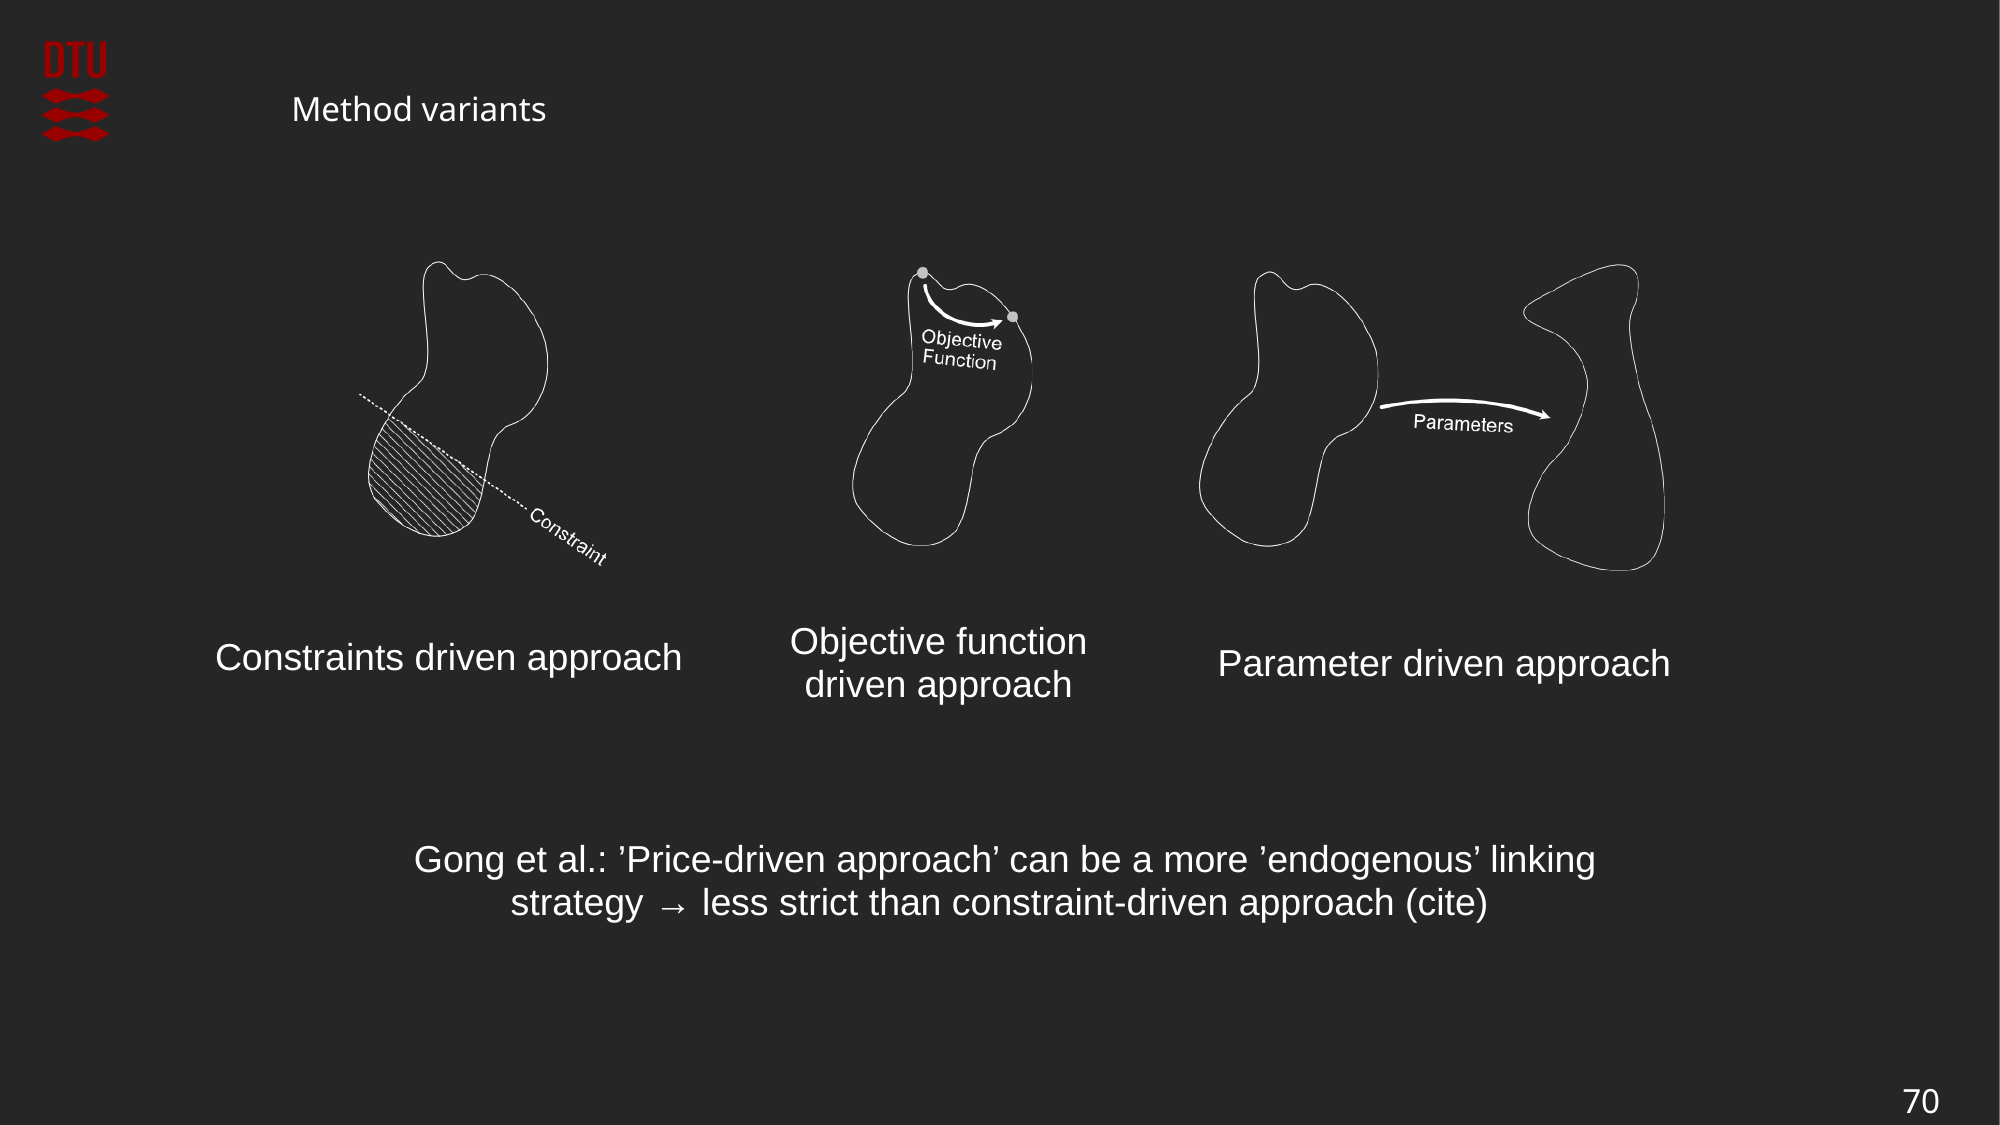

# Method variants
Objective function driven approach
Parameter driven approach
Constraints driven approach
Gong et al.: ’Price-driven approach’ can be a more ’endogenous’ linking strategy → less strict than constraint-driven approach (cite)
70